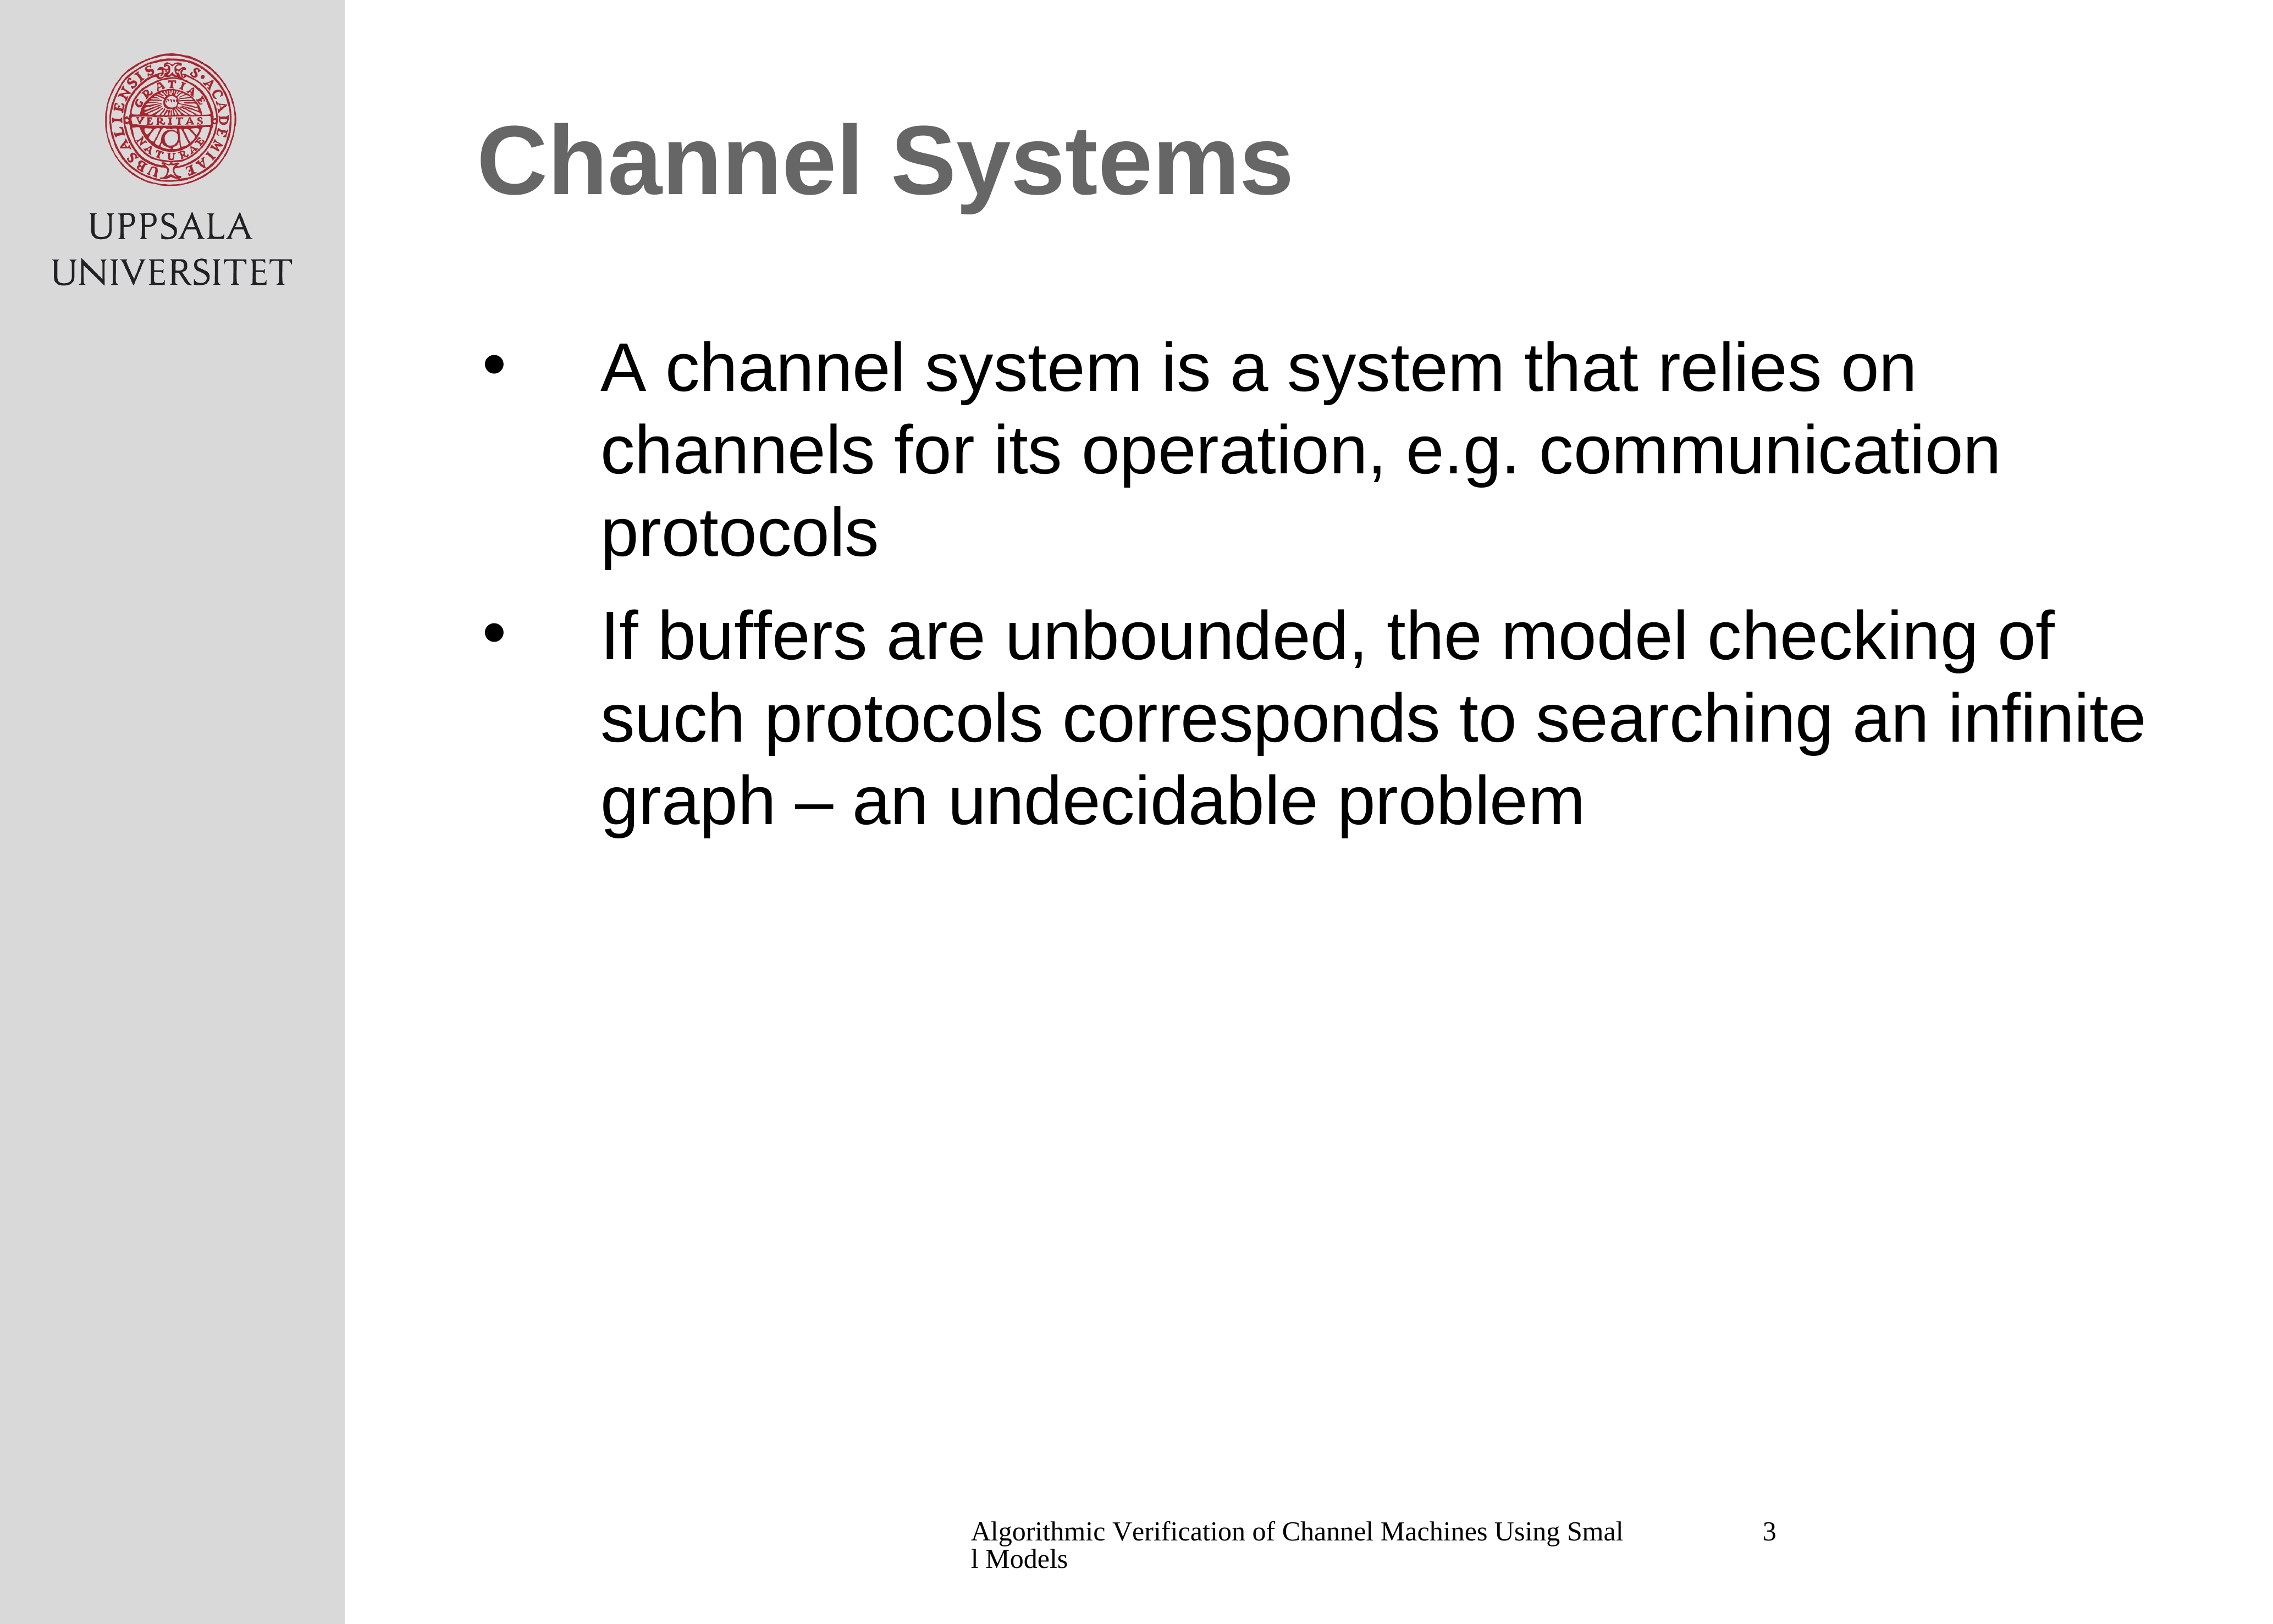

# Channel Systems
A channel system is a system that relies on channels for its operation, e.g. communication protocols
If buffers are unbounded, the model checking of such protocols corresponds to searching an infinite graph – an undecidable problem
Algorithmic Verification of Channel Machines Using Small Models
3